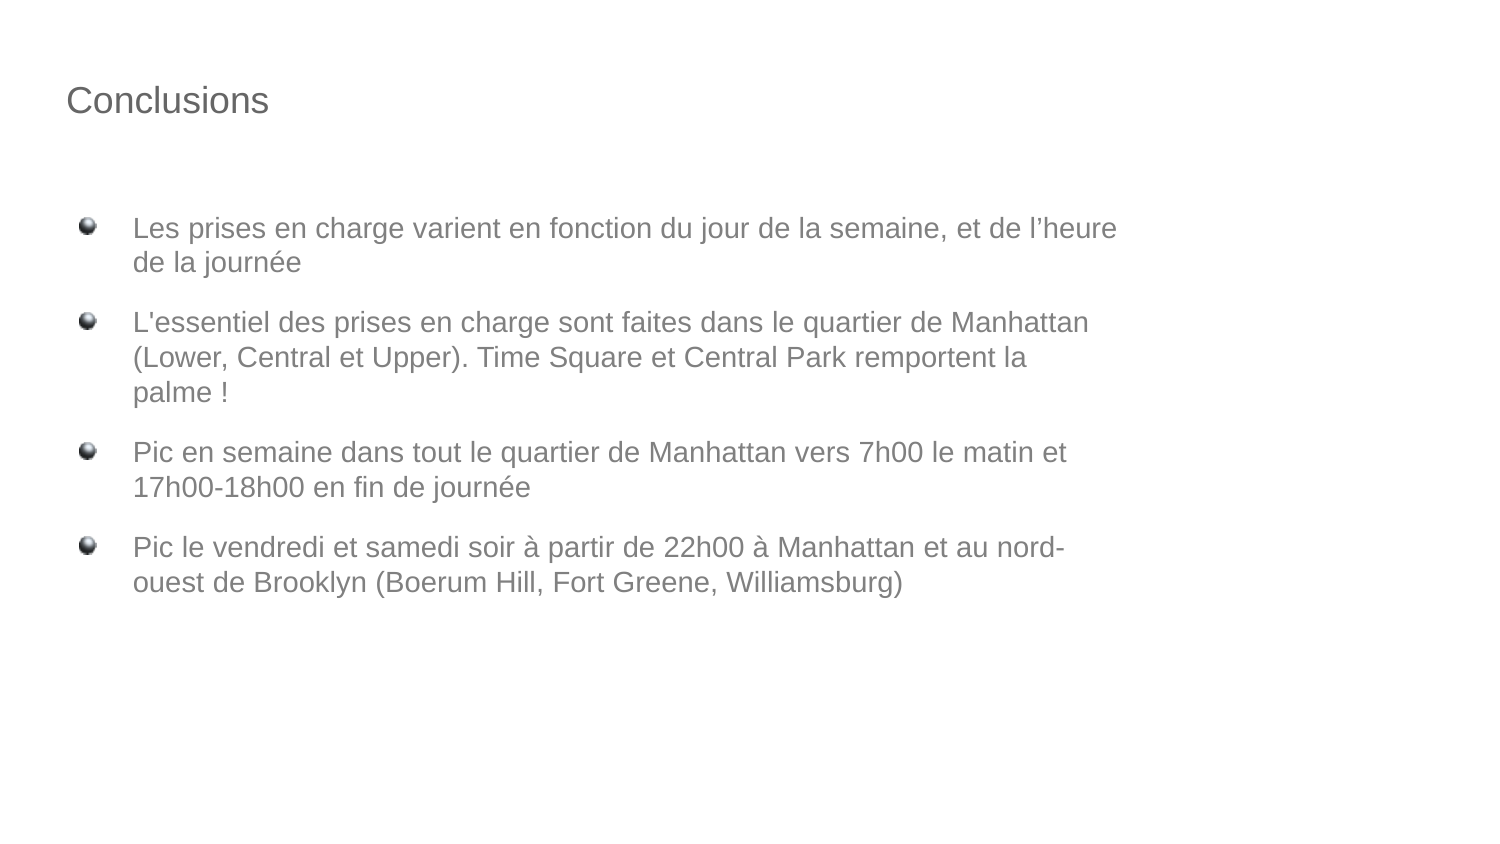

# Conclusions
Les prises en charge varient en fonction du jour de la semaine, et de l’heure de la journée
L'essentiel des prises en charge sont faites dans le quartier de Manhattan (Lower, Central et Upper). Time Square et Central Park remportent la palme !
Pic en semaine dans tout le quartier de Manhattan vers 7h00 le matin et 17h00-18h00 en fin de journée
Pic le vendredi et samedi soir à partir de 22h00 à Manhattan et au nord-ouest de Brooklyn (Boerum Hill, Fort Greene, Williamsburg)